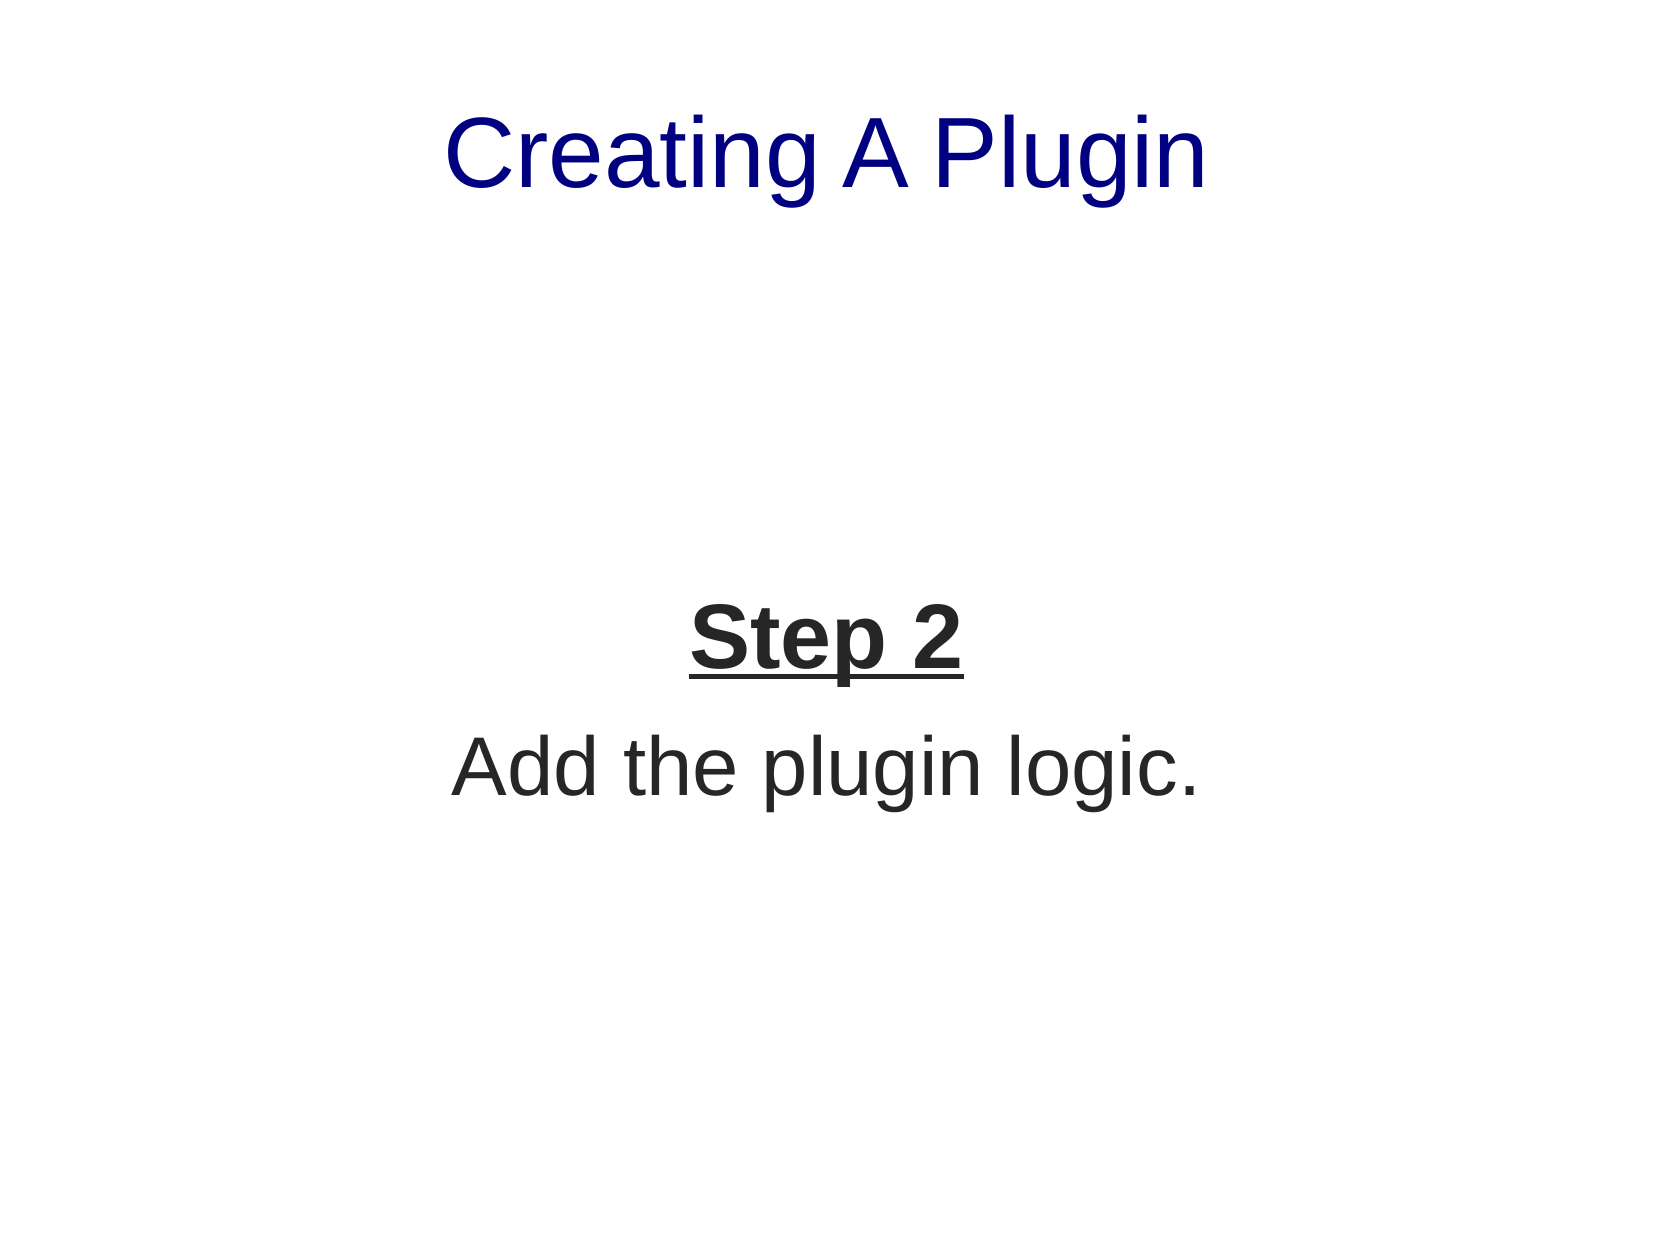

# Creating A Plugin
Step 2
Add the plugin logic.